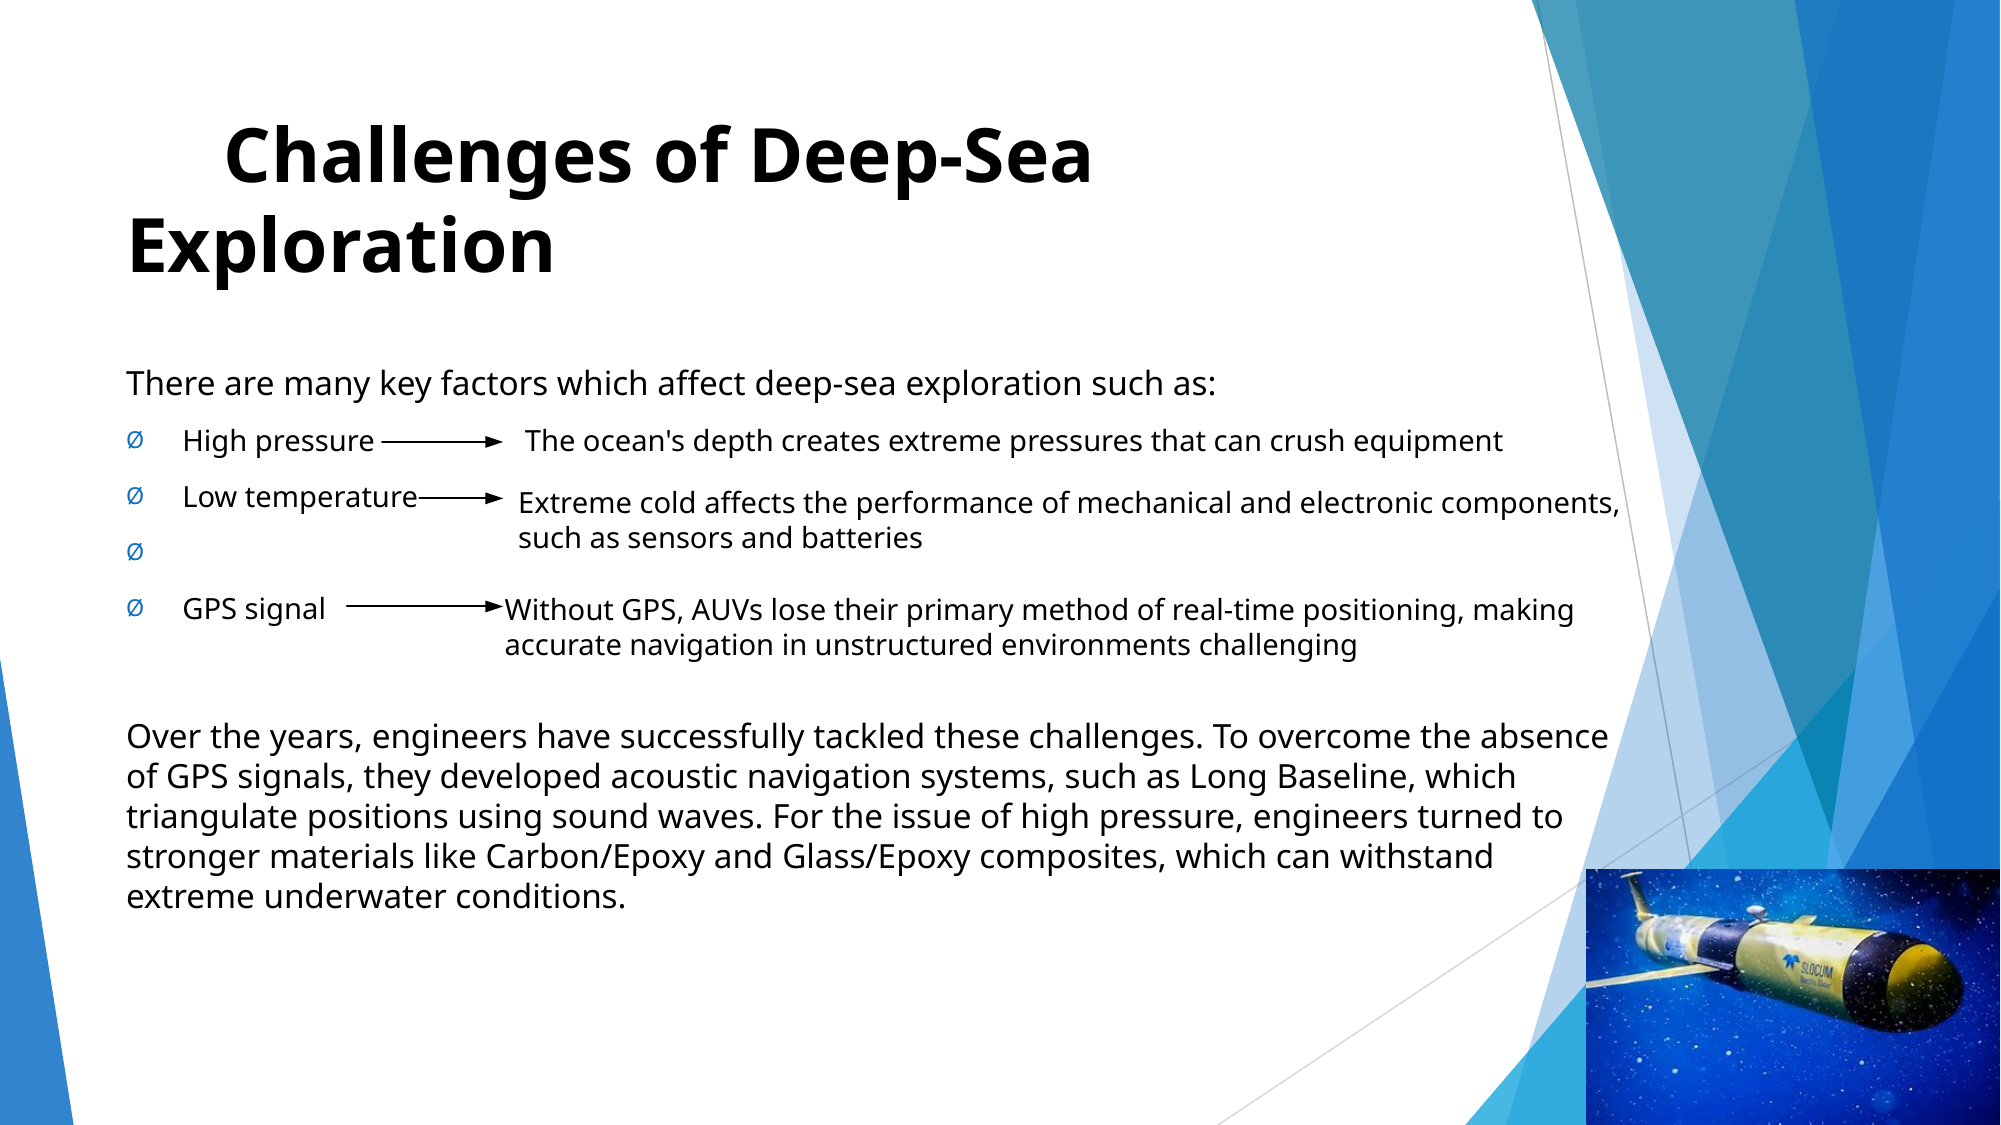

# Challenges of Deep-Sea Exploration
There are many key factors which affect deep-sea exploration such as:
High pressure The ocean's depth creates extreme pressures that can crush equipment
Low temperature
GPS signal
Extreme cold affects the performance of mechanical and electronic components, such as sensors and batteries
Without GPS, AUVs lose their primary method of real-time positioning, making accurate navigation in unstructured environments challenging
Over the years, engineers have successfully tackled these challenges. To overcome the absence of GPS signals, they developed acoustic navigation systems, such as Long Baseline, which triangulate positions using sound waves. For the issue of high pressure, engineers turned to stronger materials like Carbon/Epoxy and Glass/Epoxy composites, which can withstand extreme underwater conditions.